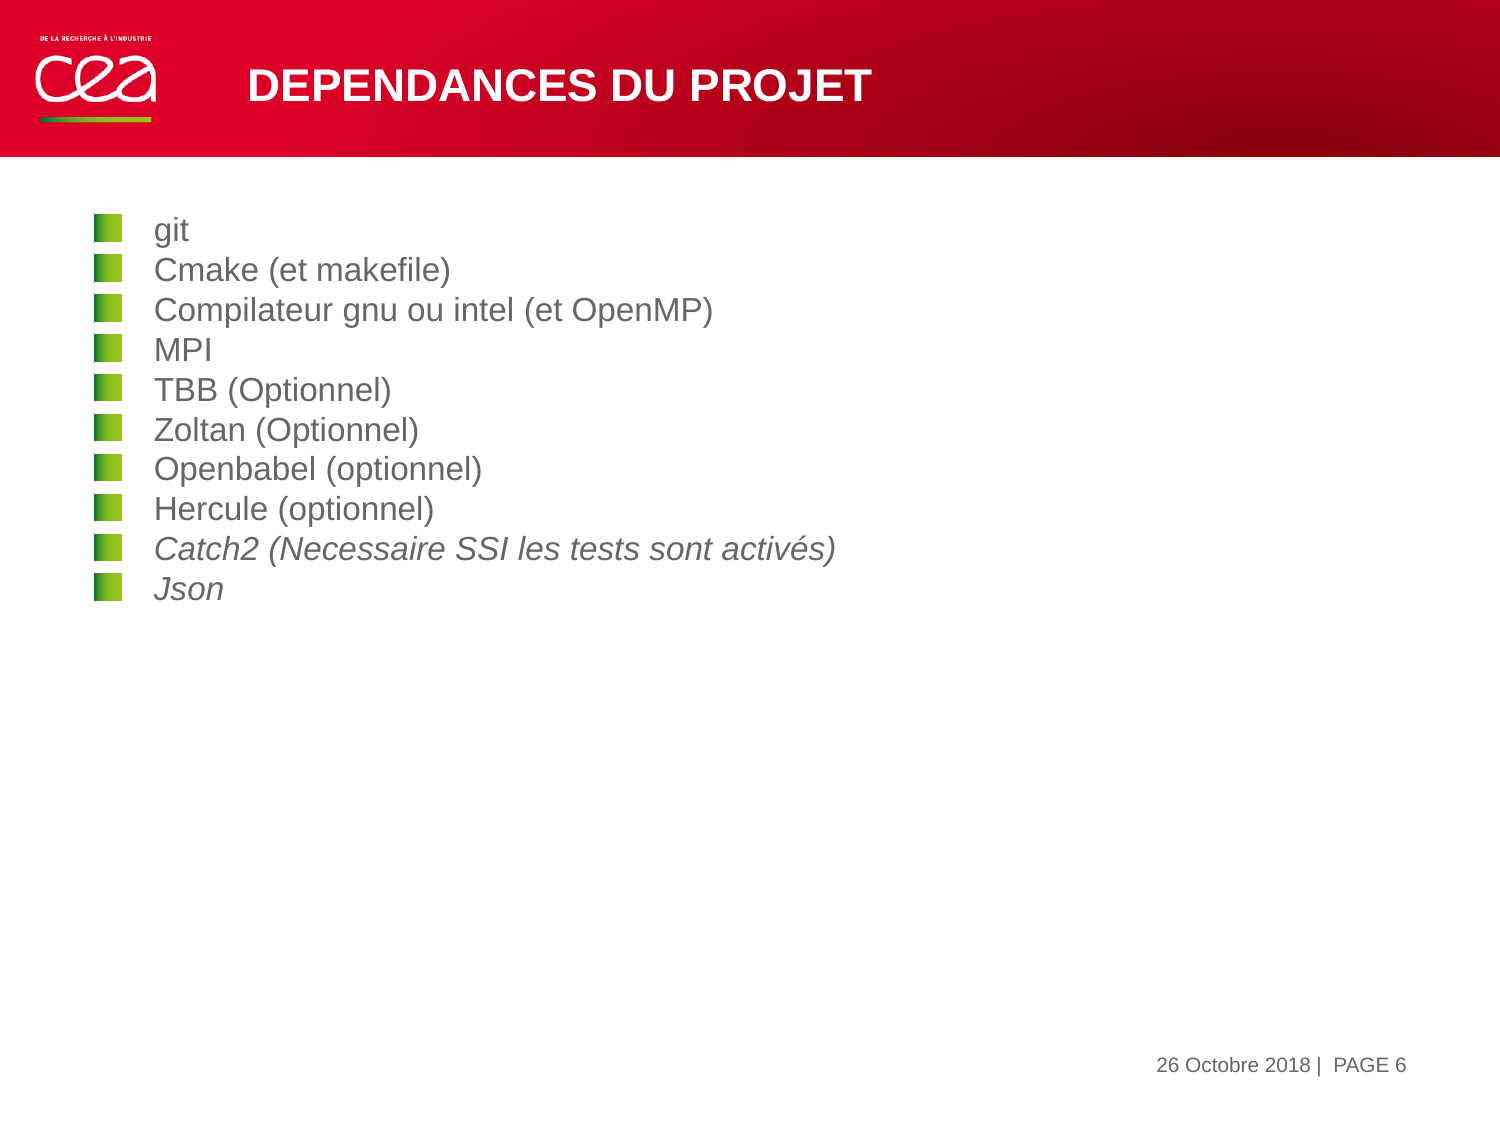

# dependances du projet
git
Cmake (et makefile)
Compilateur gnu ou intel (et OpenMP)
MPI
TBB (Optionnel)
Zoltan (Optionnel)
Openbabel (optionnel)
Hercule (optionnel)
Catch2 (Necessaire SSI les tests sont activés)
Json
| PAGE
26 Octobre 2018